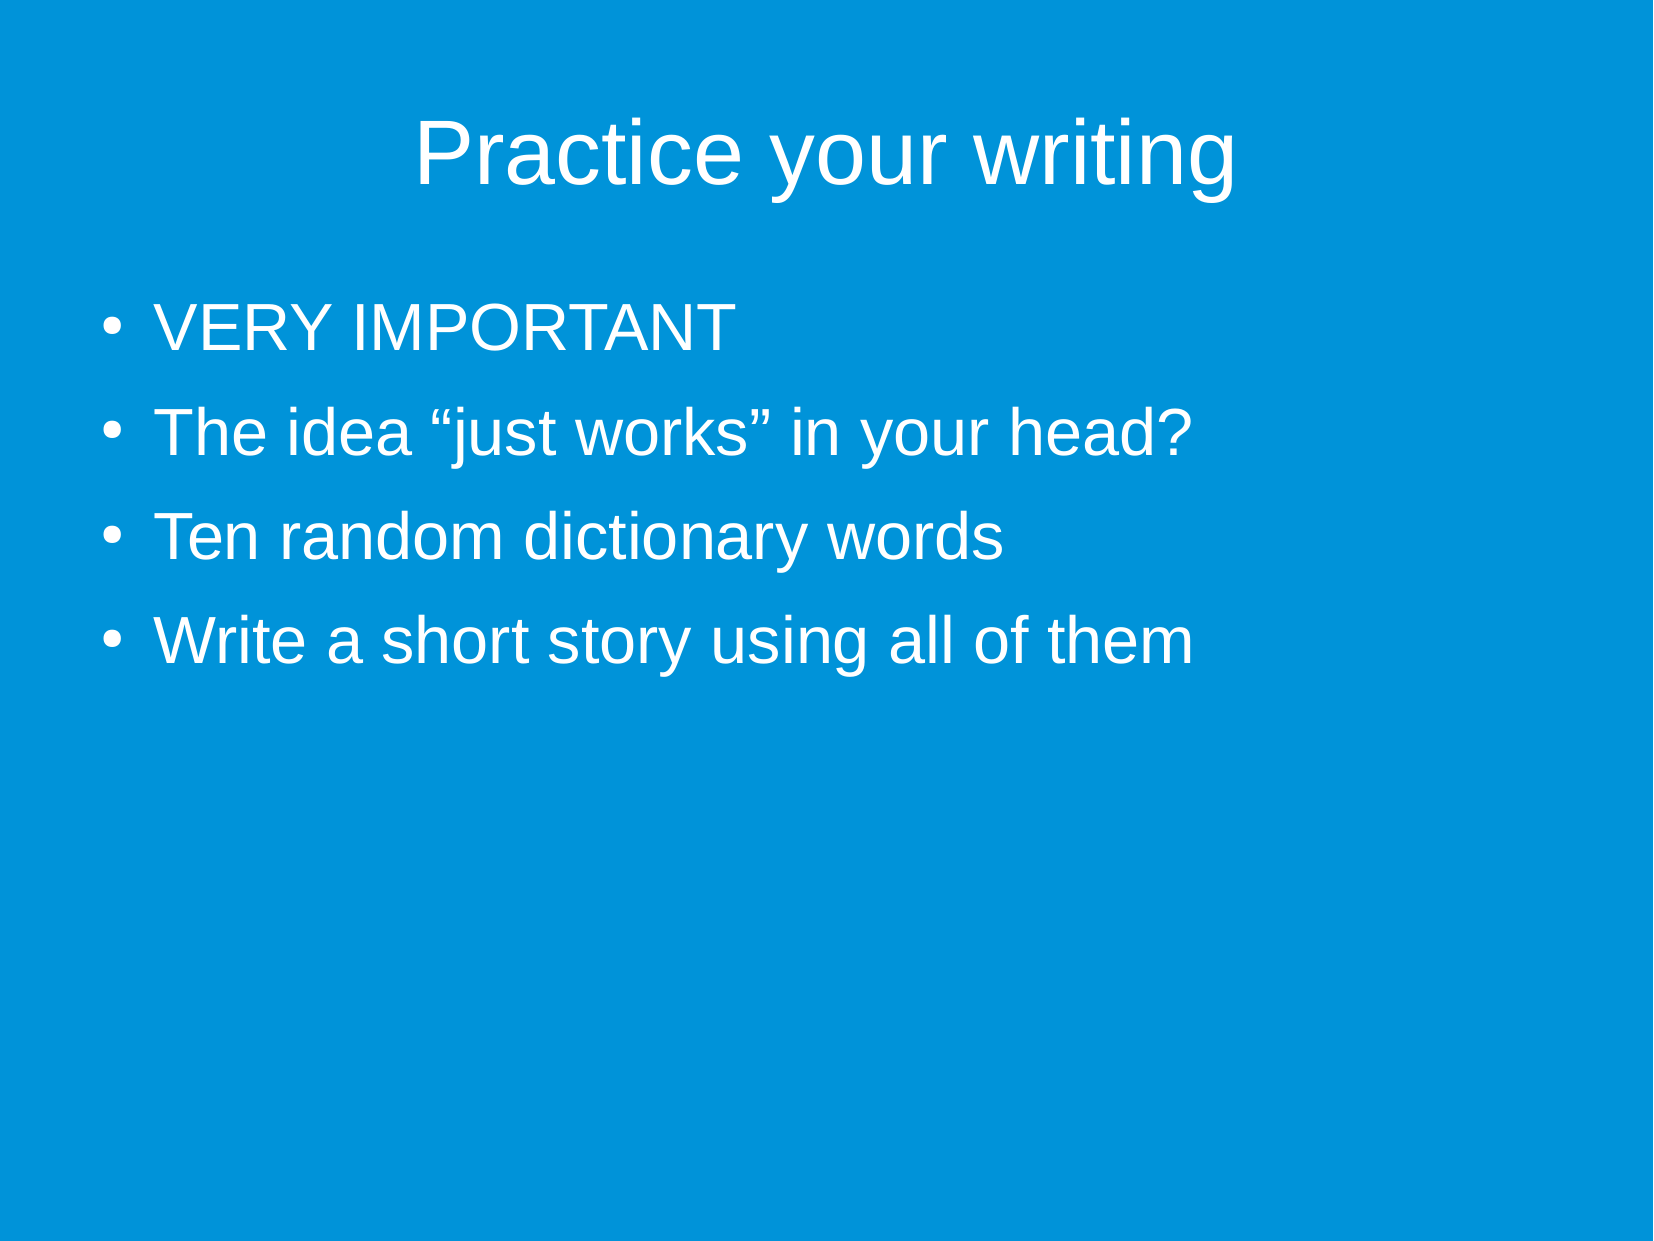

# Practice your writing
VERY IMPORTANT
The idea “just works” in your head?
Ten random dictionary words
Write a short story using all of them